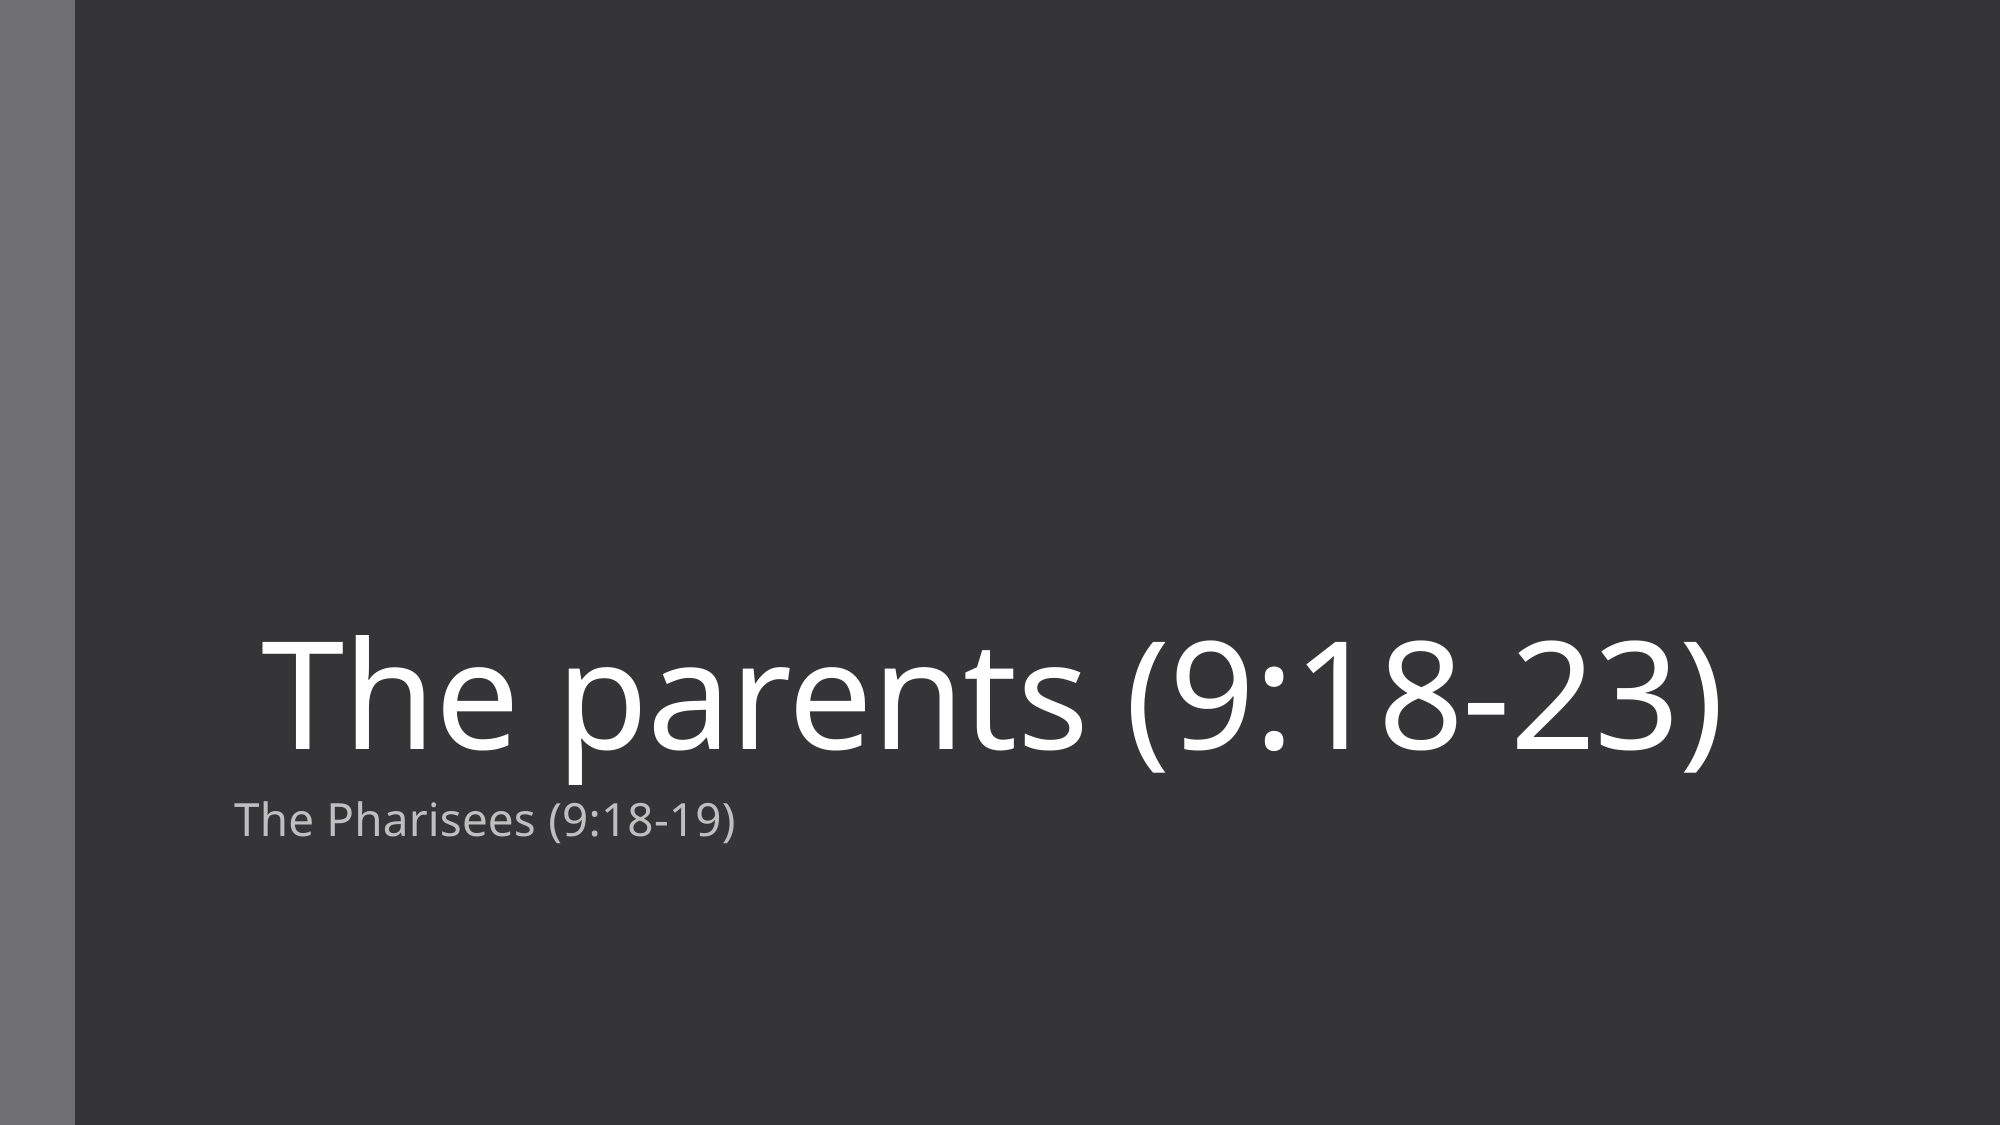

# The parents (9:18-23)
 The Pharisees (9:18-19)